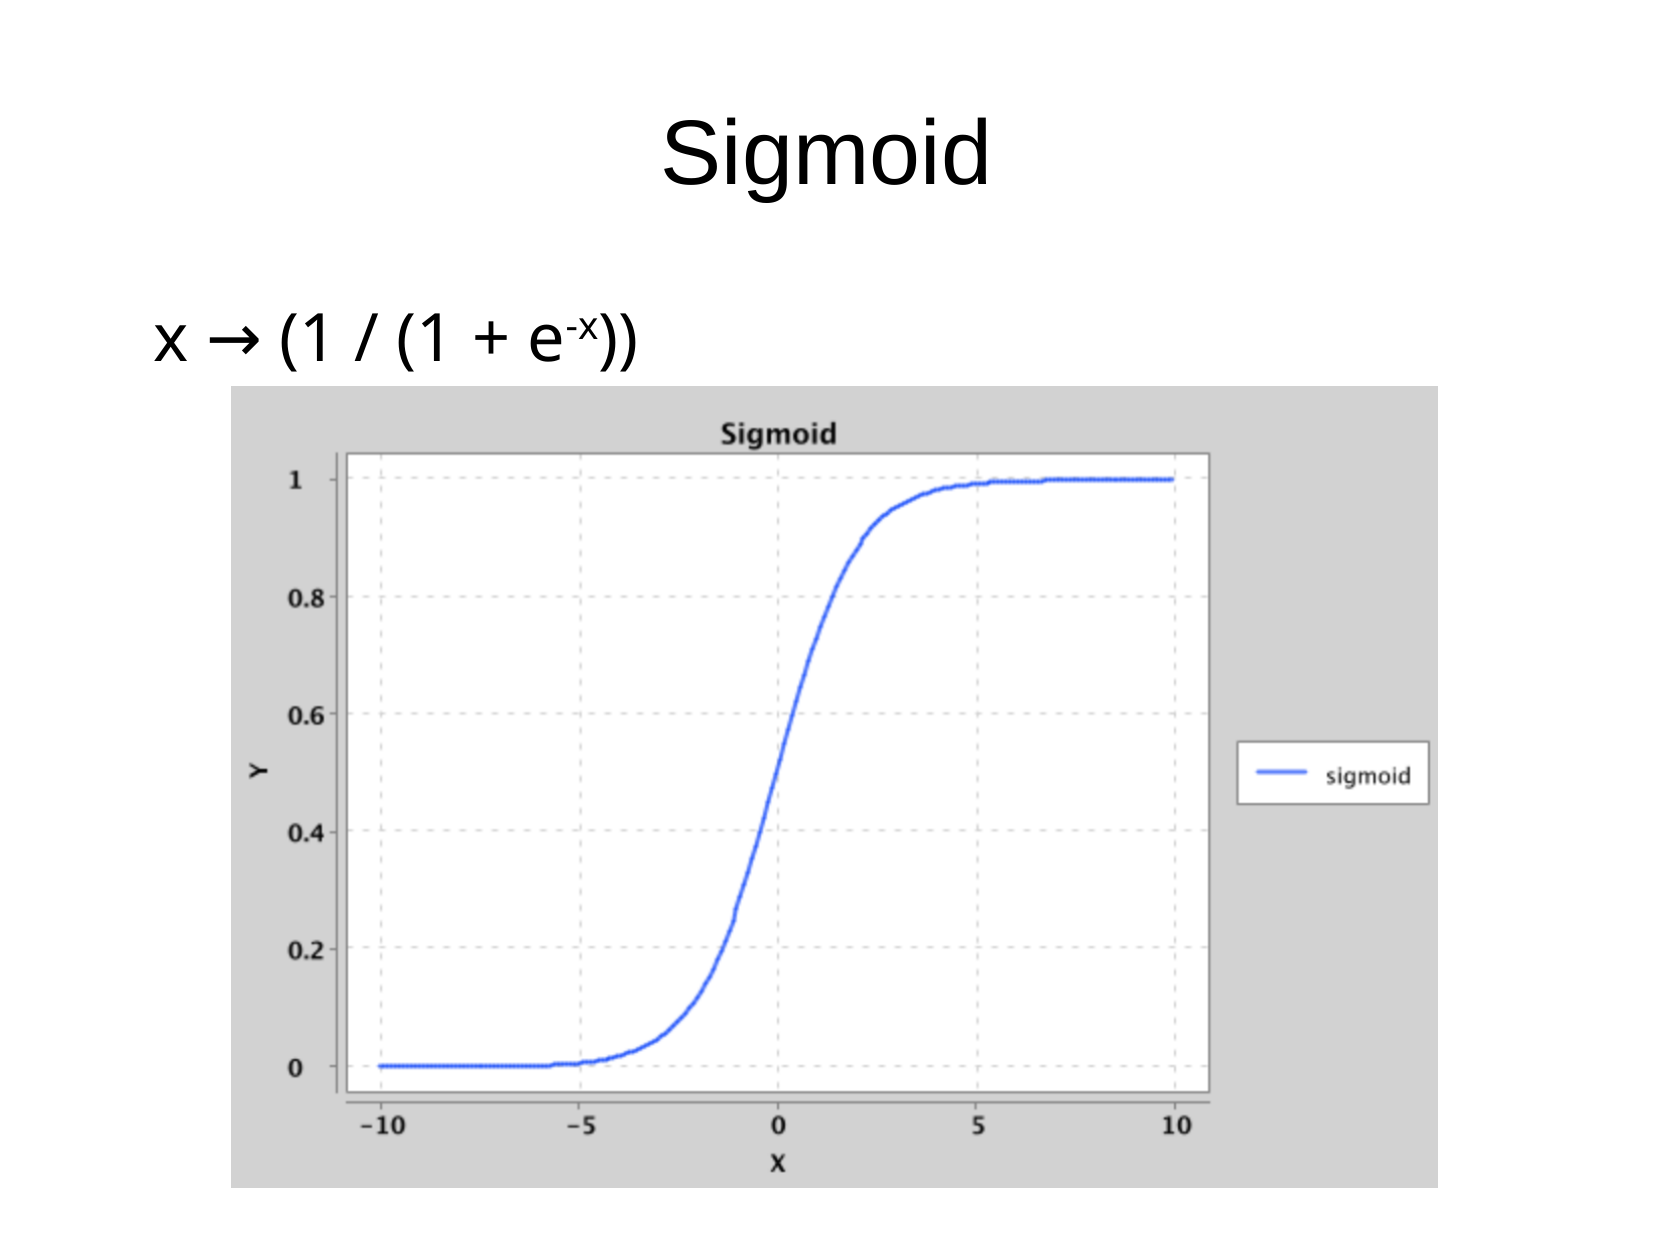

# Sigmoid
x → (1 / (1 + e-x))